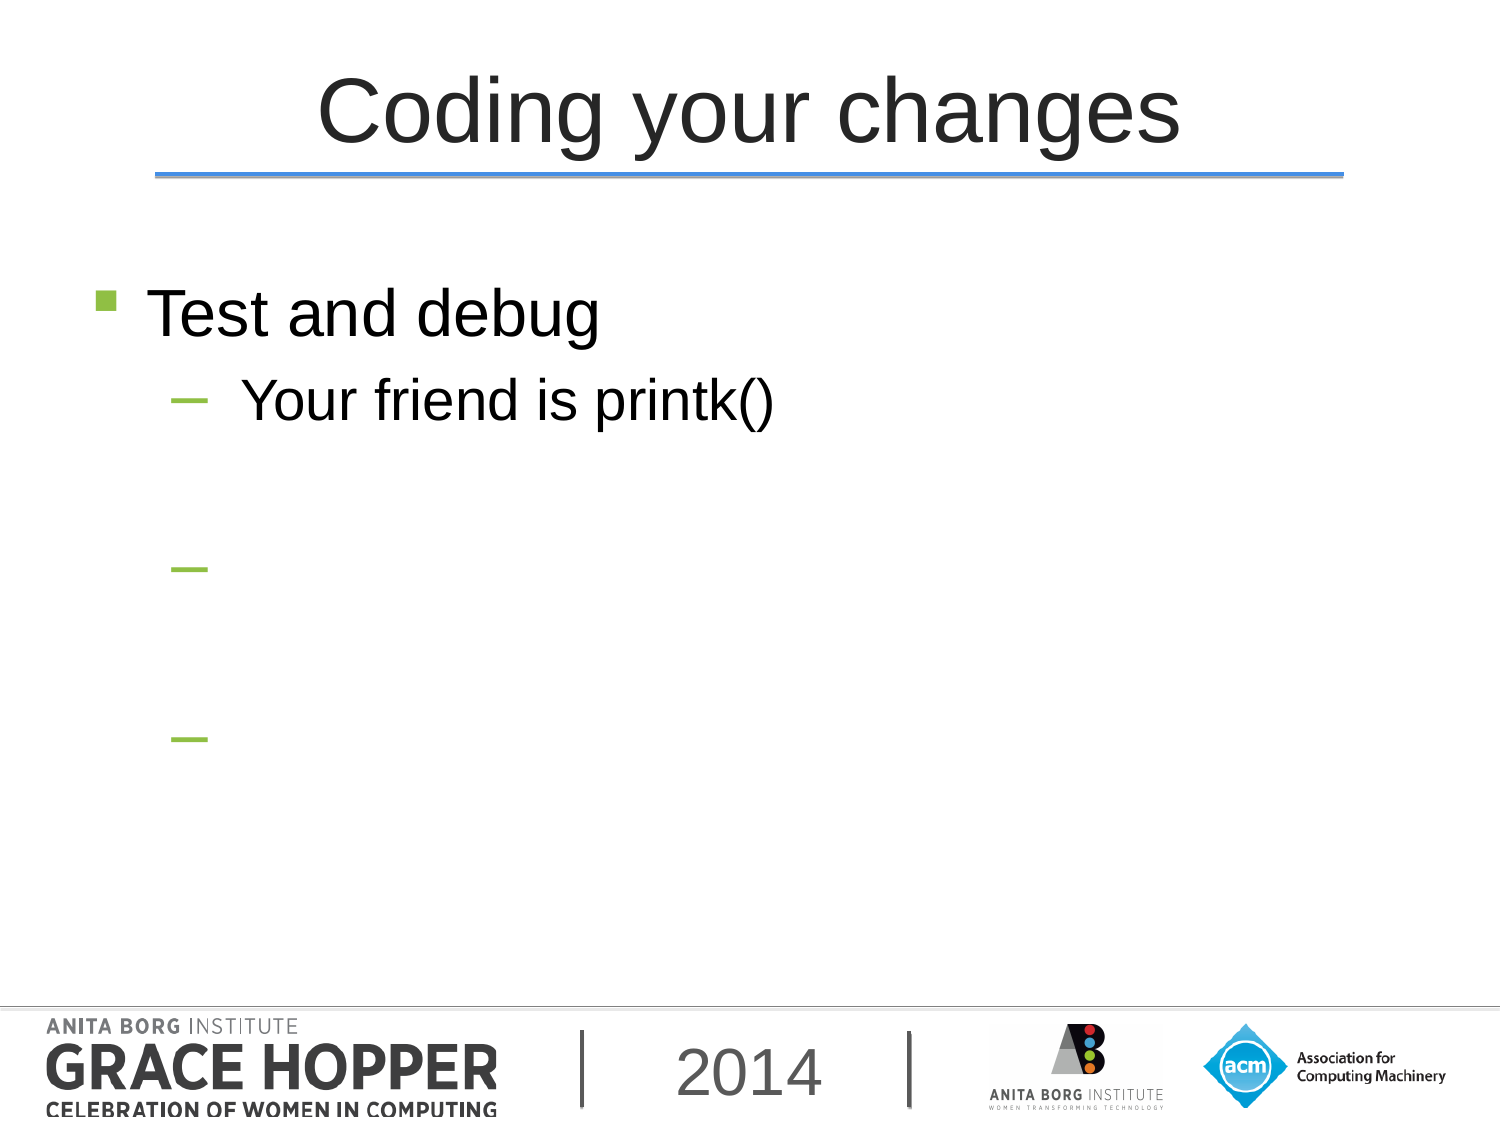

# Coding your changes
Test and debug
Your friend is printk()
Find messages in /var/log/kern.log
Create testing scenarios